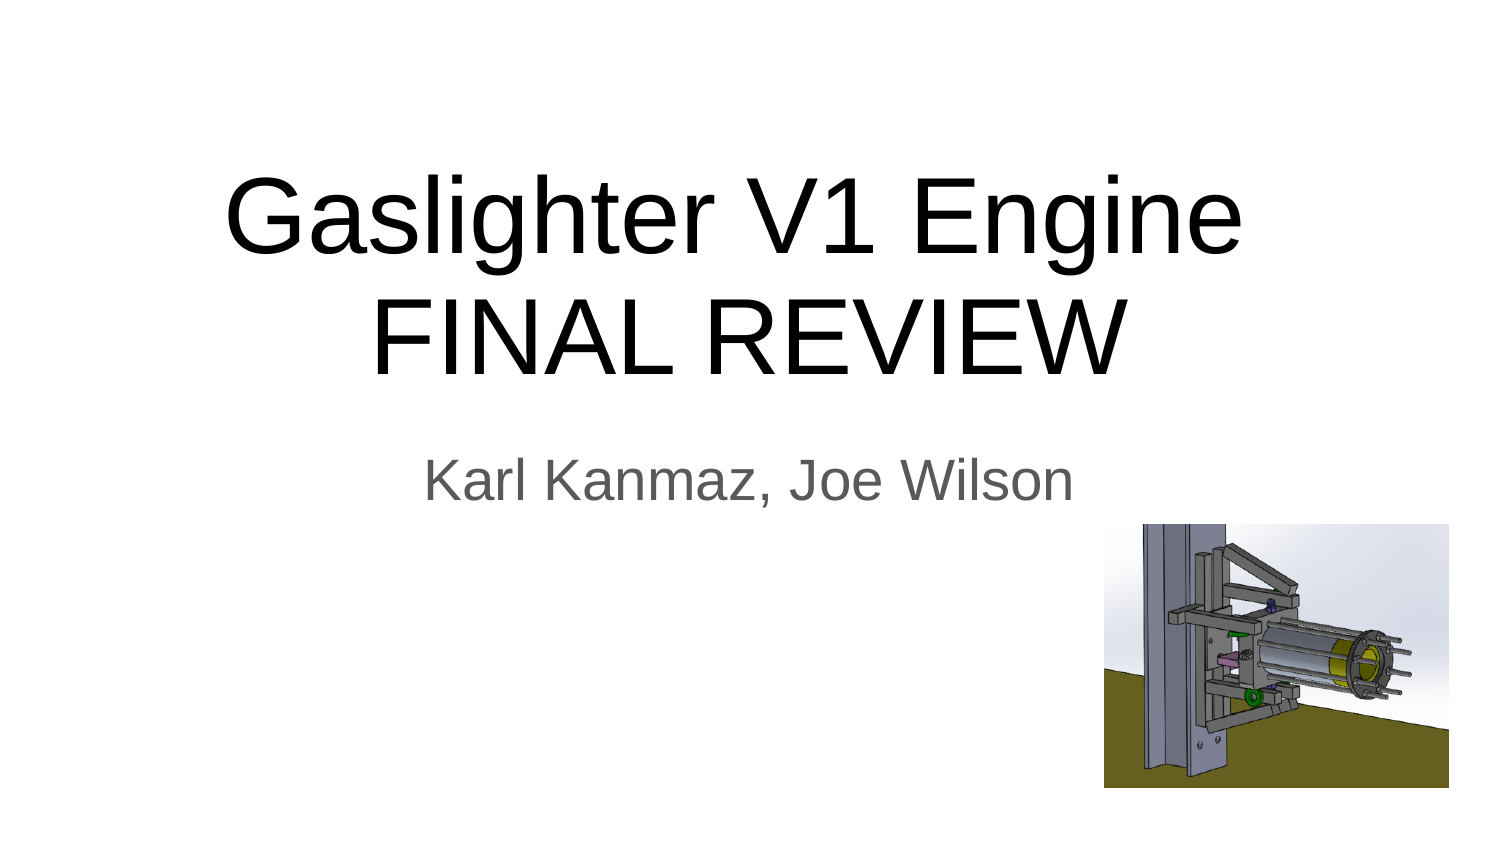

# Gaslighter V1 Engine
FINAL REVIEW
Karl Kanmaz, Joe Wilson